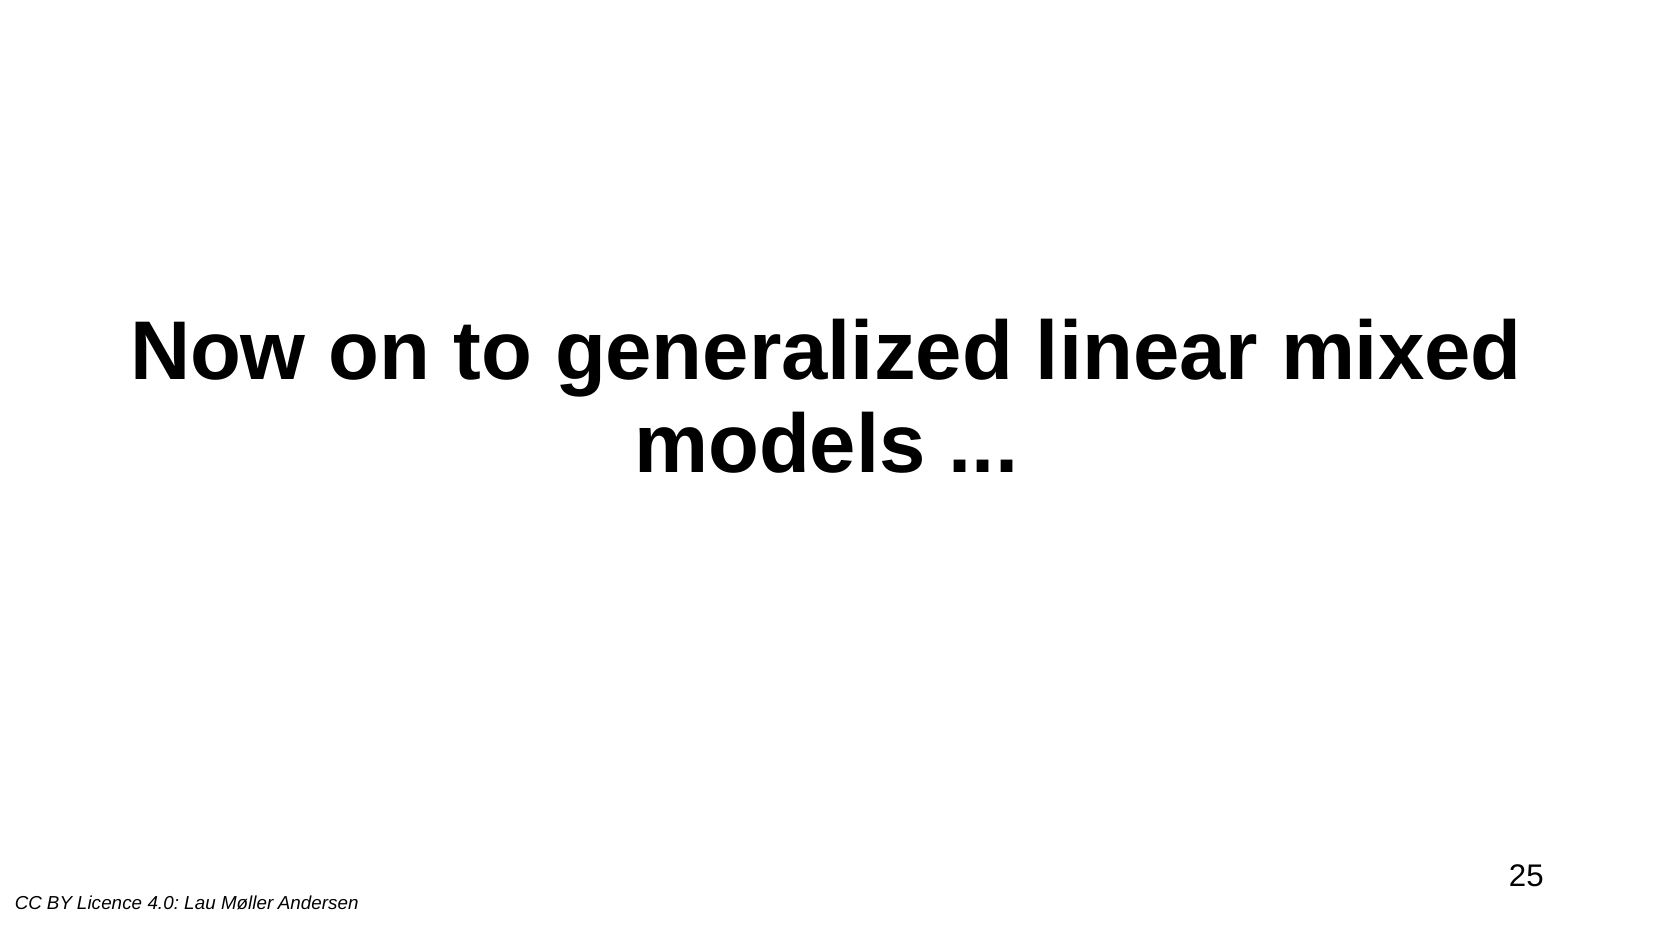

# Now on to generalized linear mixed models ...
CC BY Licence 4.0: Lau Møller Andersen